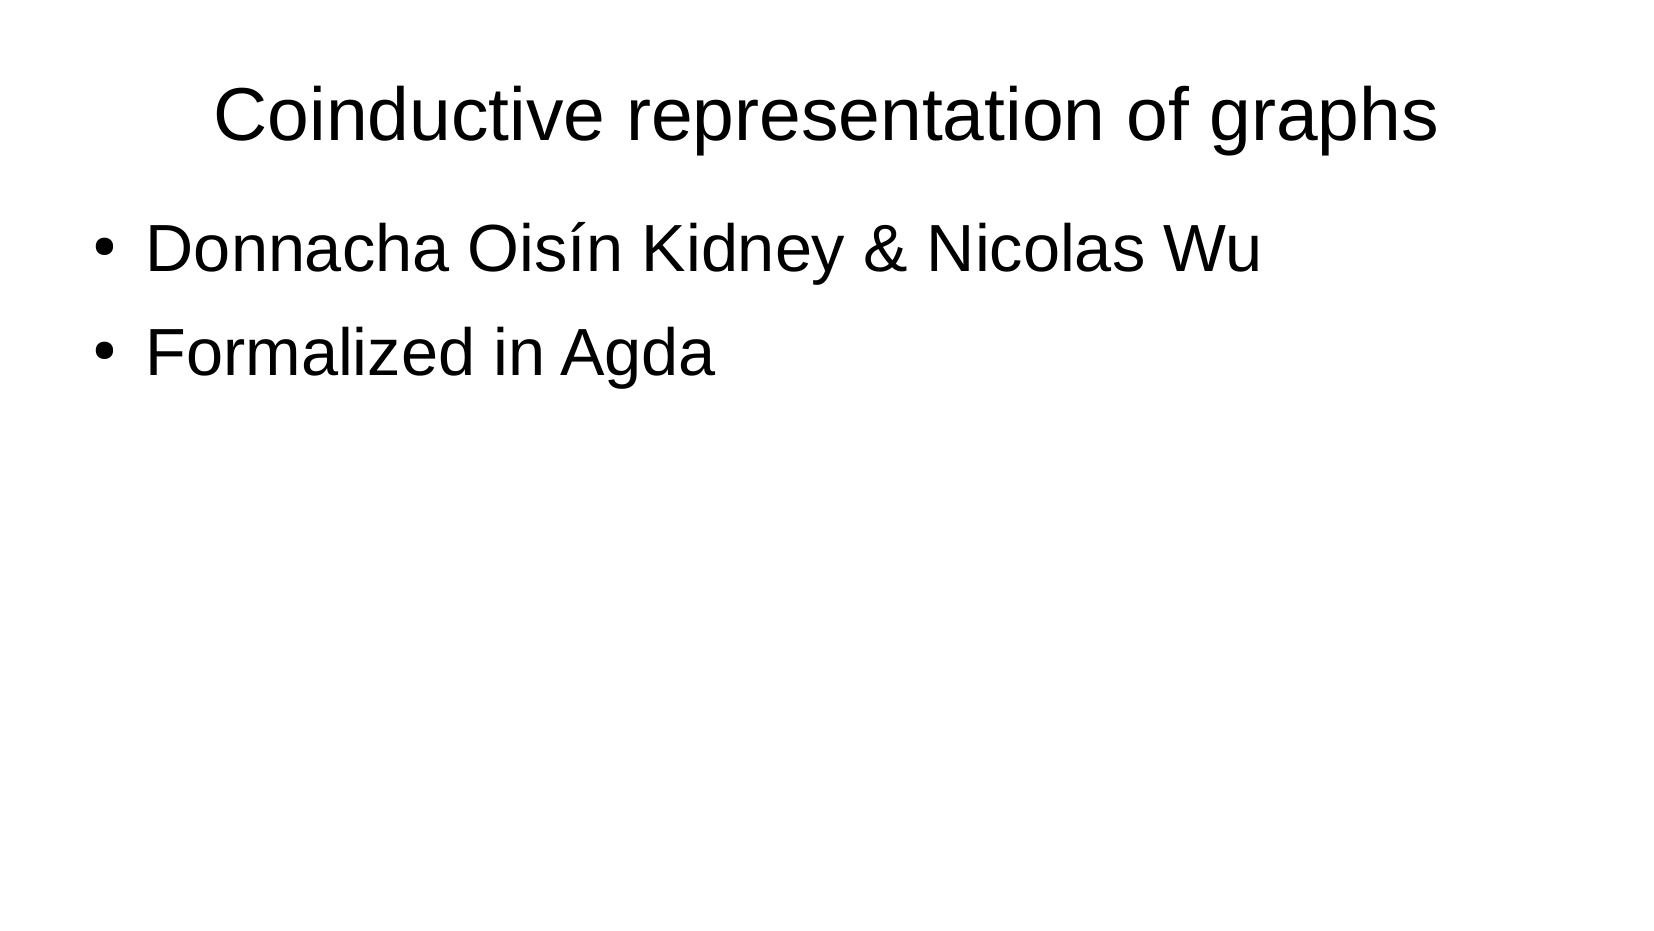

# Coinductive representation of graphs
Donnacha Oisín Kidney & Nicolas Wu
Formalized in Agda